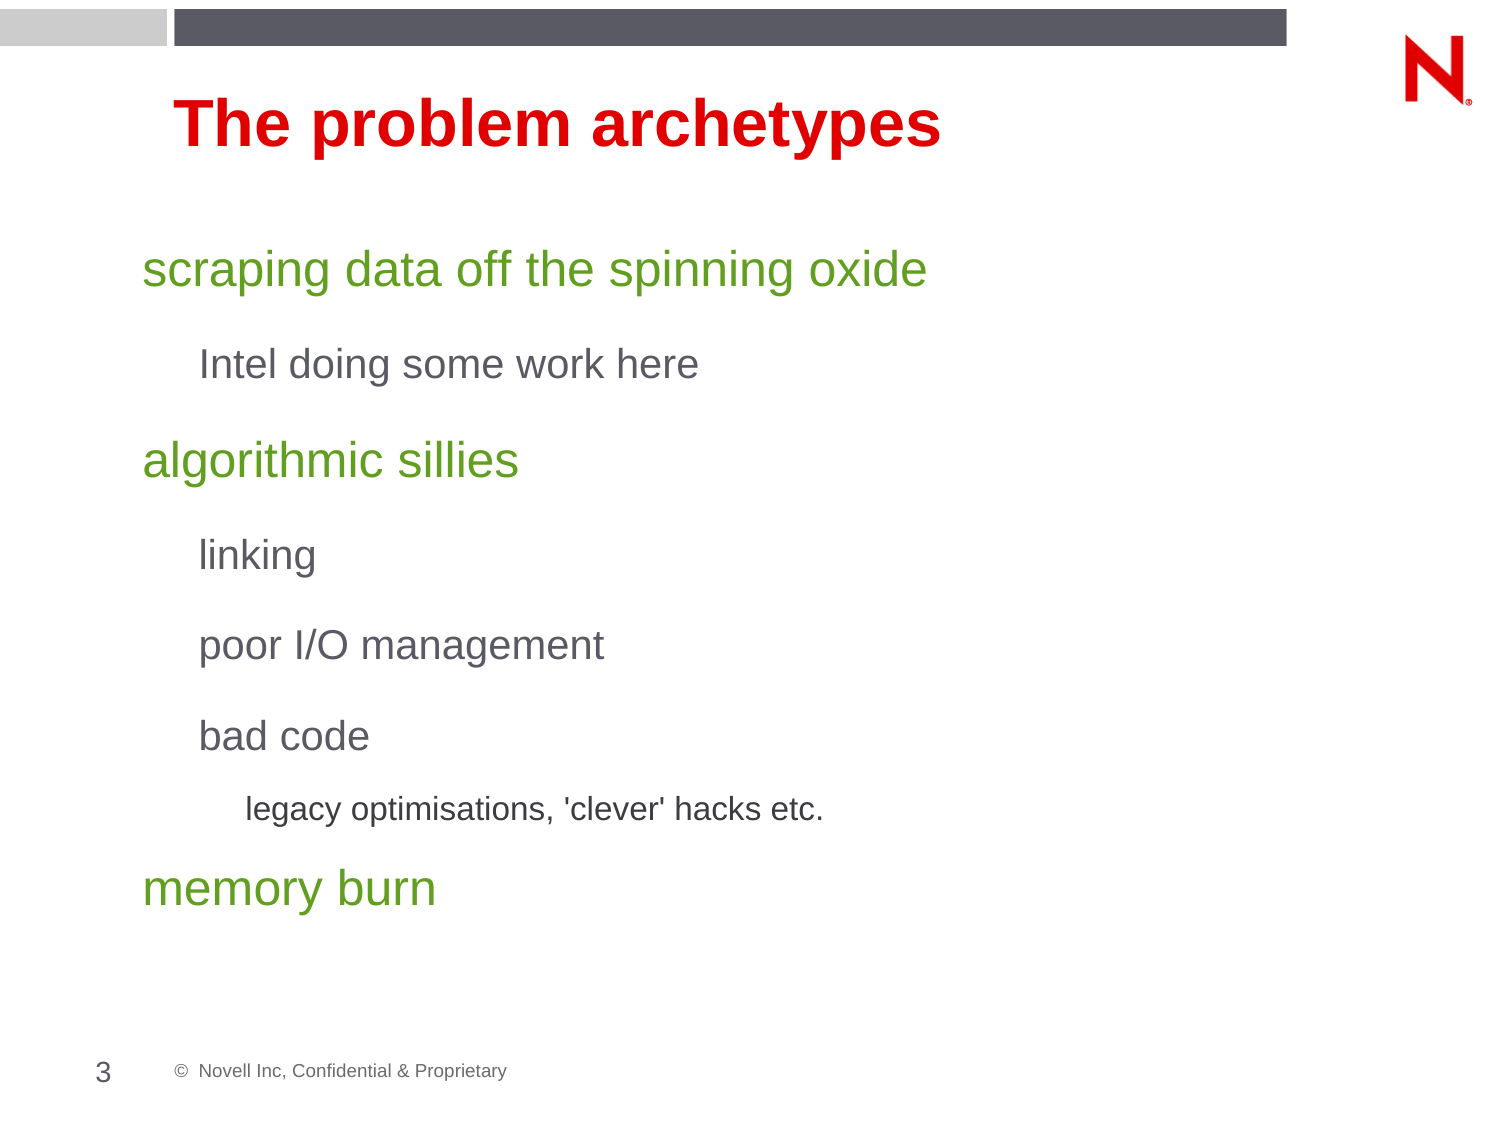

# The problem archetypes
scraping data off the spinning oxide
Intel doing some work here
algorithmic sillies
linking
poor I/O management
bad code
legacy optimisations, 'clever' hacks etc.
memory burn